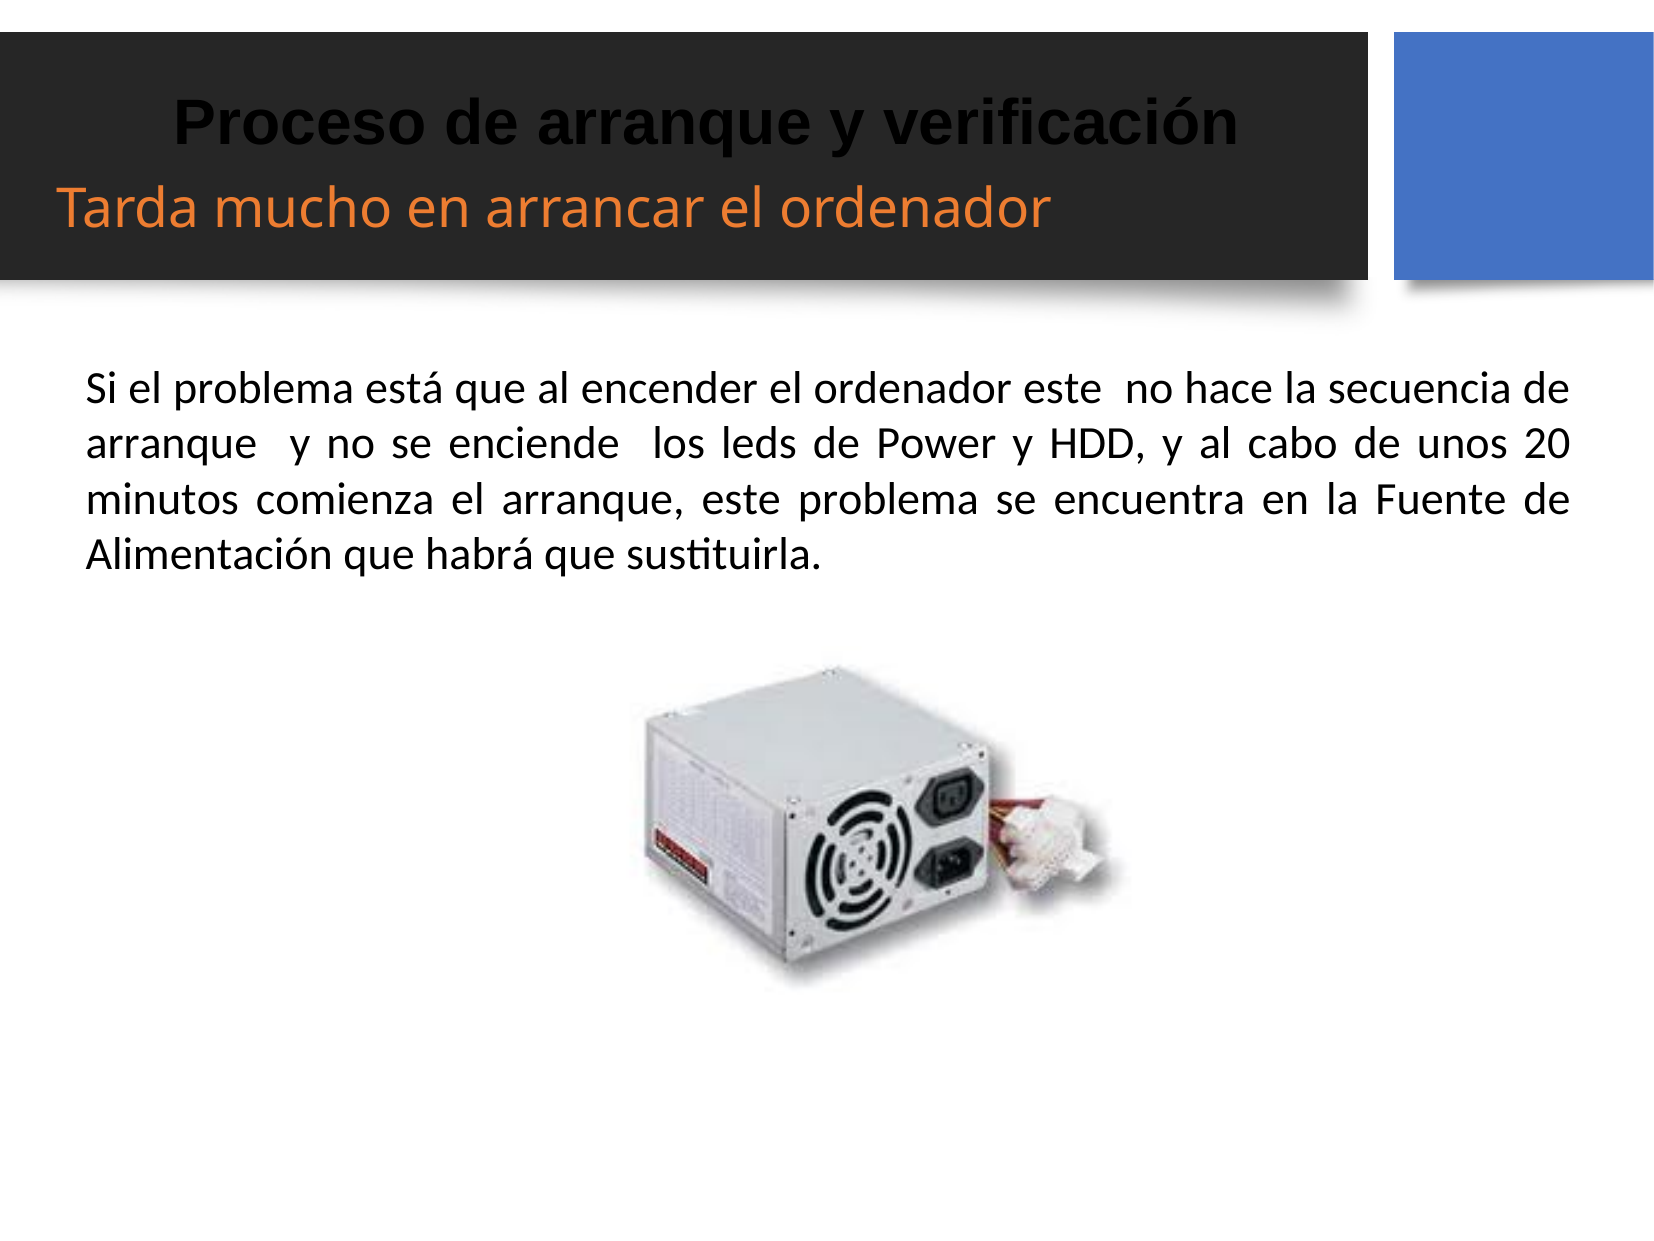

Proceso de arranque y verificación
Tarda mucho en arrancar el ordenador
# Si el problema está que al encender el ordenador este no hace la secuencia de arranque y no se enciende los leds de Power y HDD, y al cabo de unos 20 minutos comienza el arranque, este problema se encuentra en la Fuente de Alimentación que habrá que sustituirla.